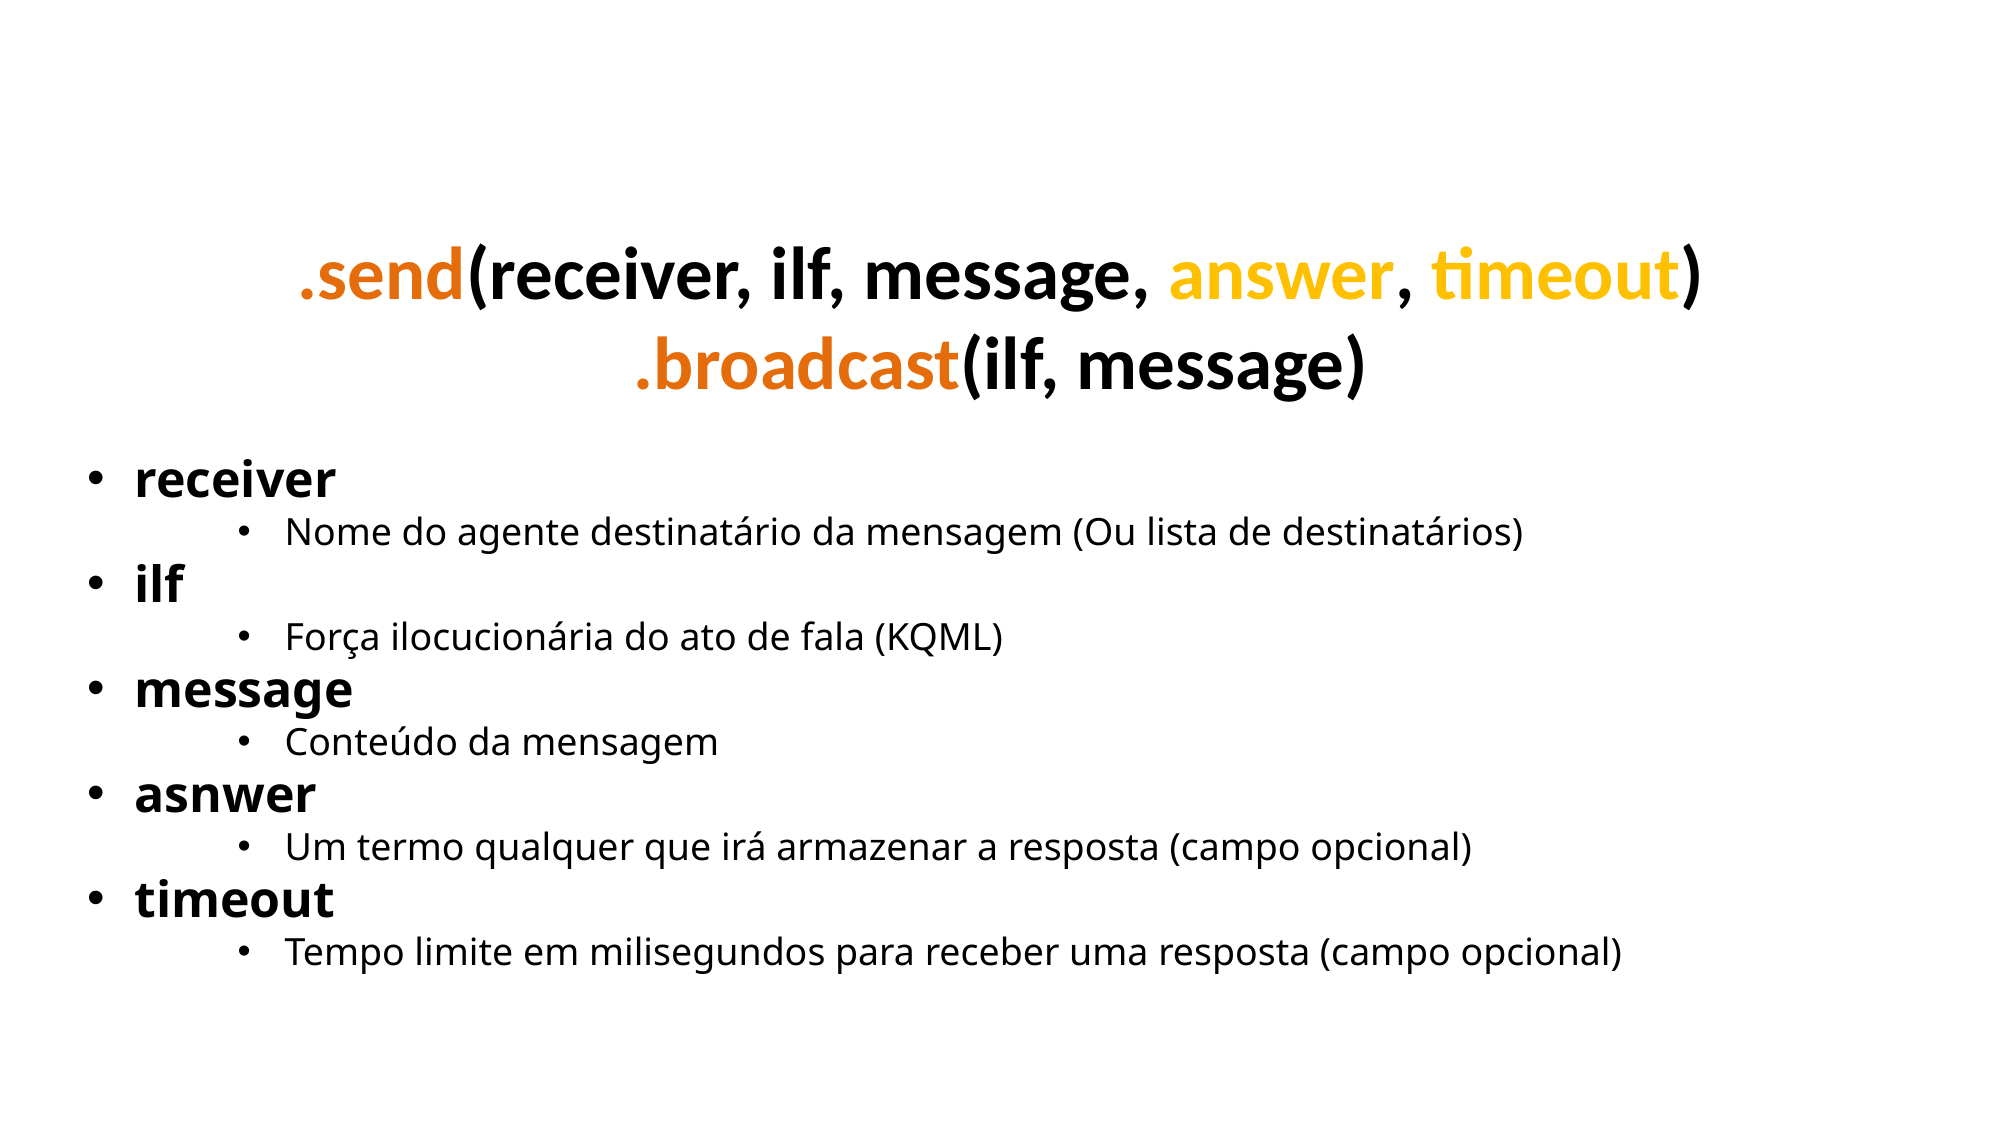

Jason Framework: Message Structure
.send(receiver, ilf, message, answer, timeout)
.broadcast(ilf, message)
receiver
Nome do agente destinatário da mensagem (Ou lista de destinatários)
ilf
Força ilocucionária do ato de fala (KQML)
message
Conteúdo da mensagem
asnwer
Um termo qualquer que irá armazenar a resposta (campo opcional)
timeout
Tempo limite em milisegundos para receber uma resposta (campo opcional)